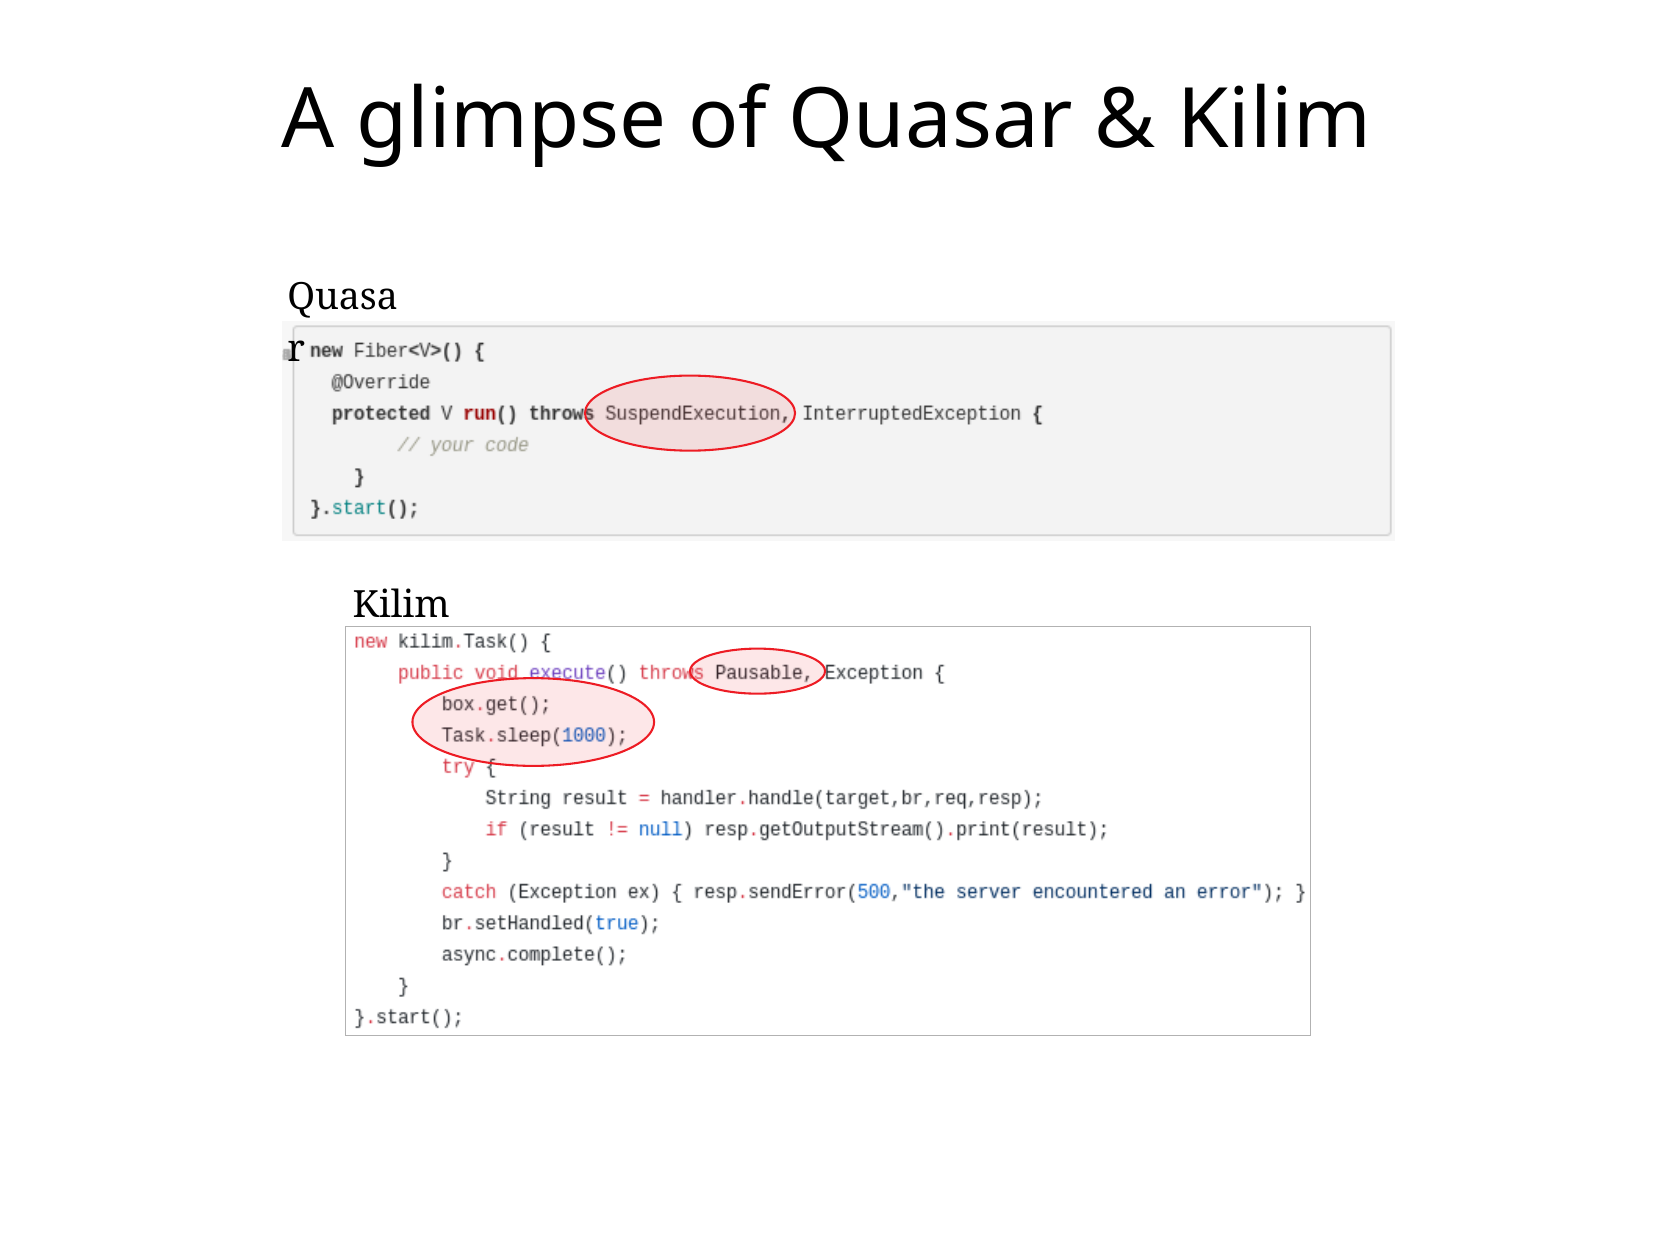

# A glimpse of Quasar & Kilim
Quasar
Kilim